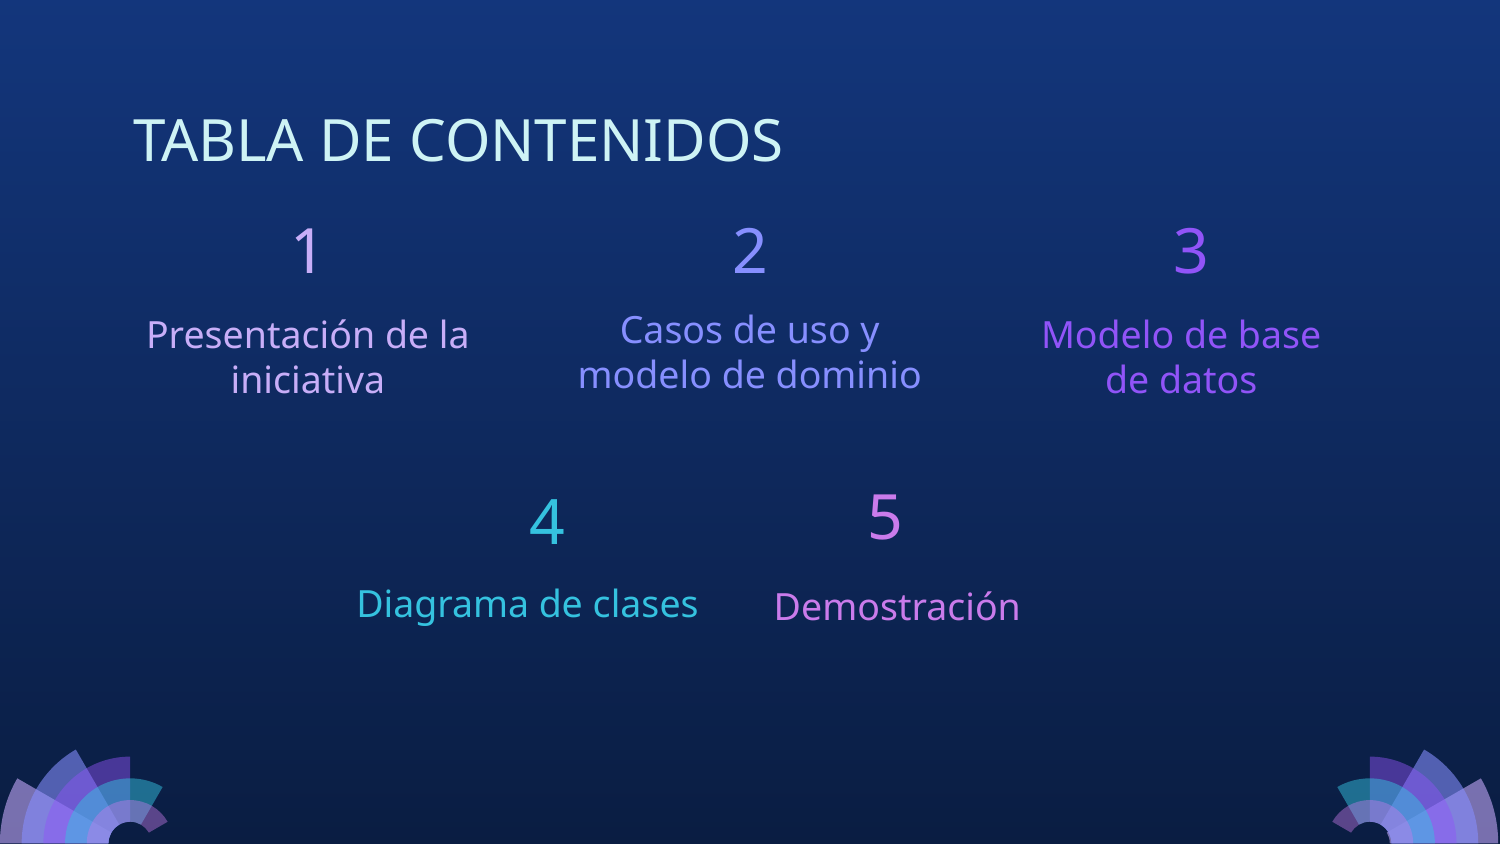

# TABLA DE CONTENIDOS
1
2
3
Casos de uso y modelo de dominio
Presentación de la iniciativa
Modelo de base de datos
5
4
Diagrama de clases
Demostración